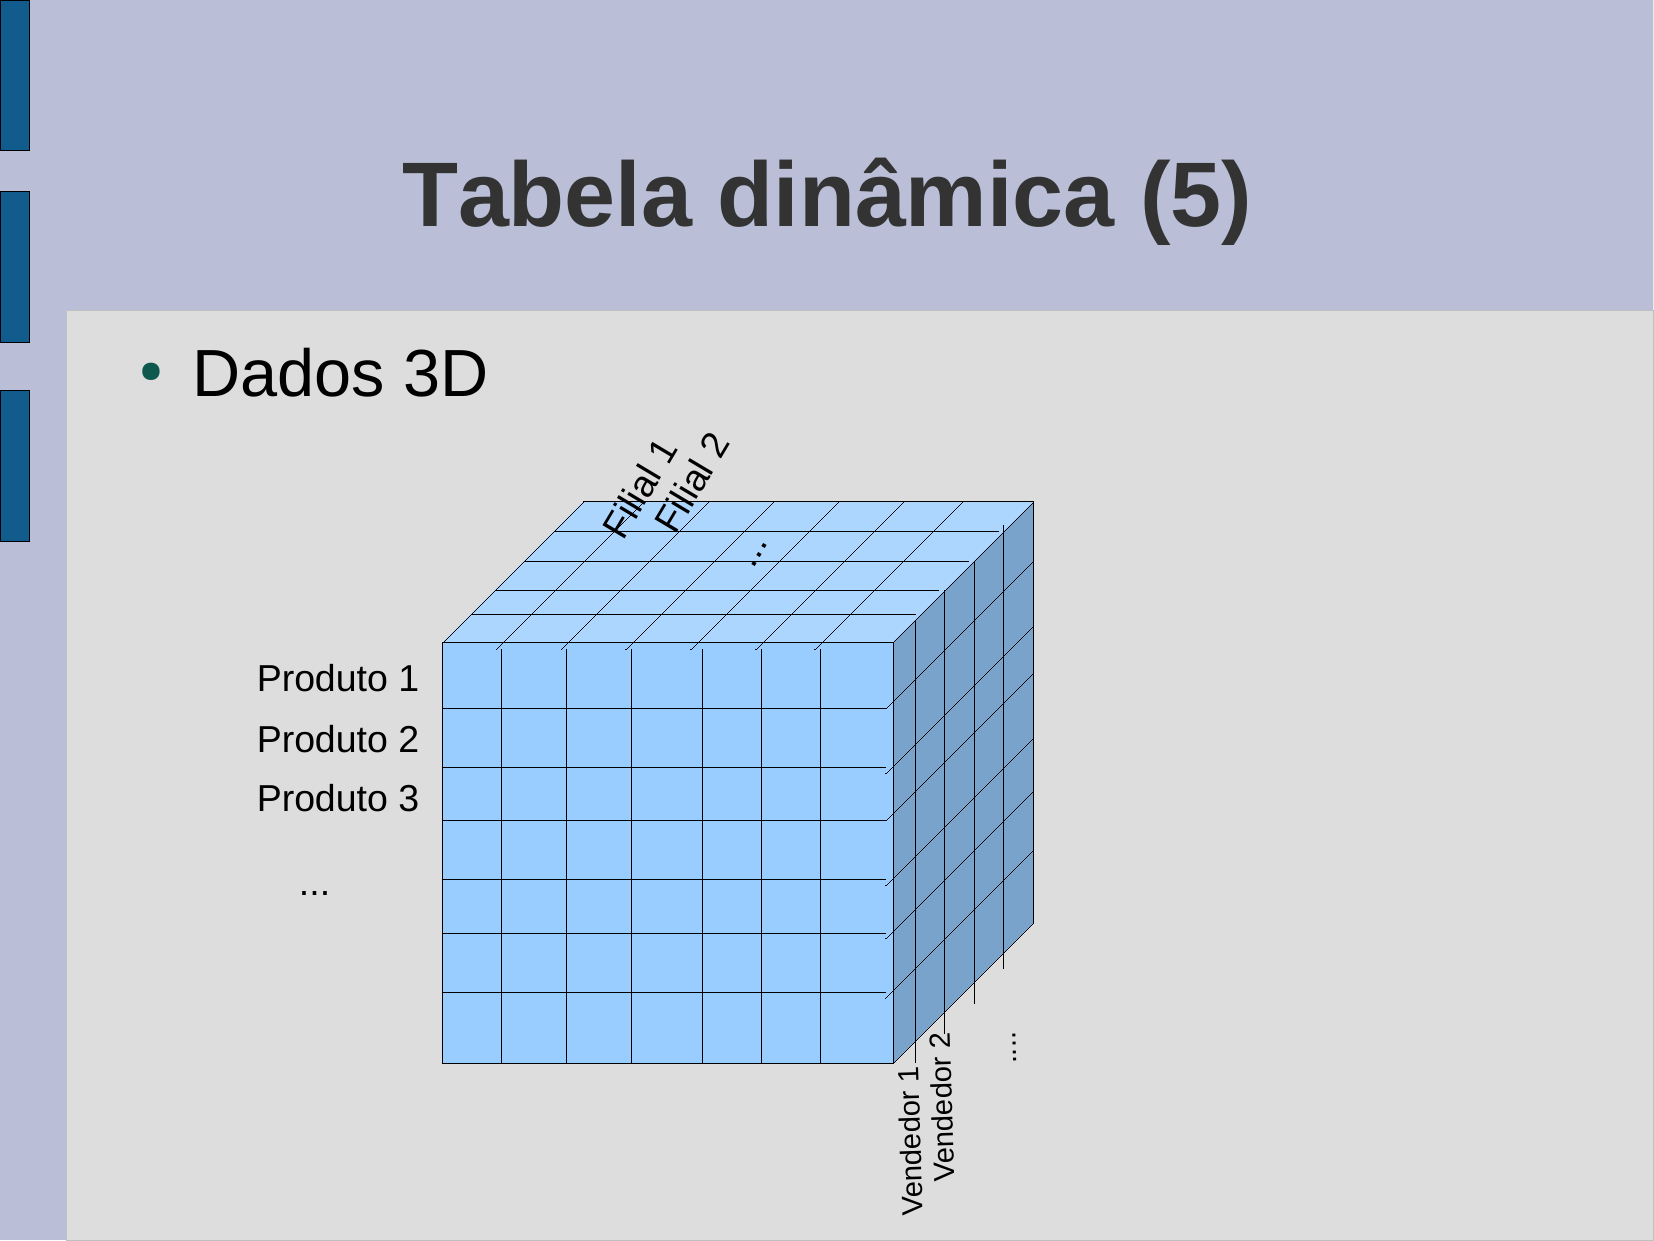

# Tabela dinâmica (5)
Filial 1
 Filial 2
 ...
Dados 3D
Produto 1
Produto 2
Produto 3
 ...
Vendedor 1
 Vendedor 2
 ....